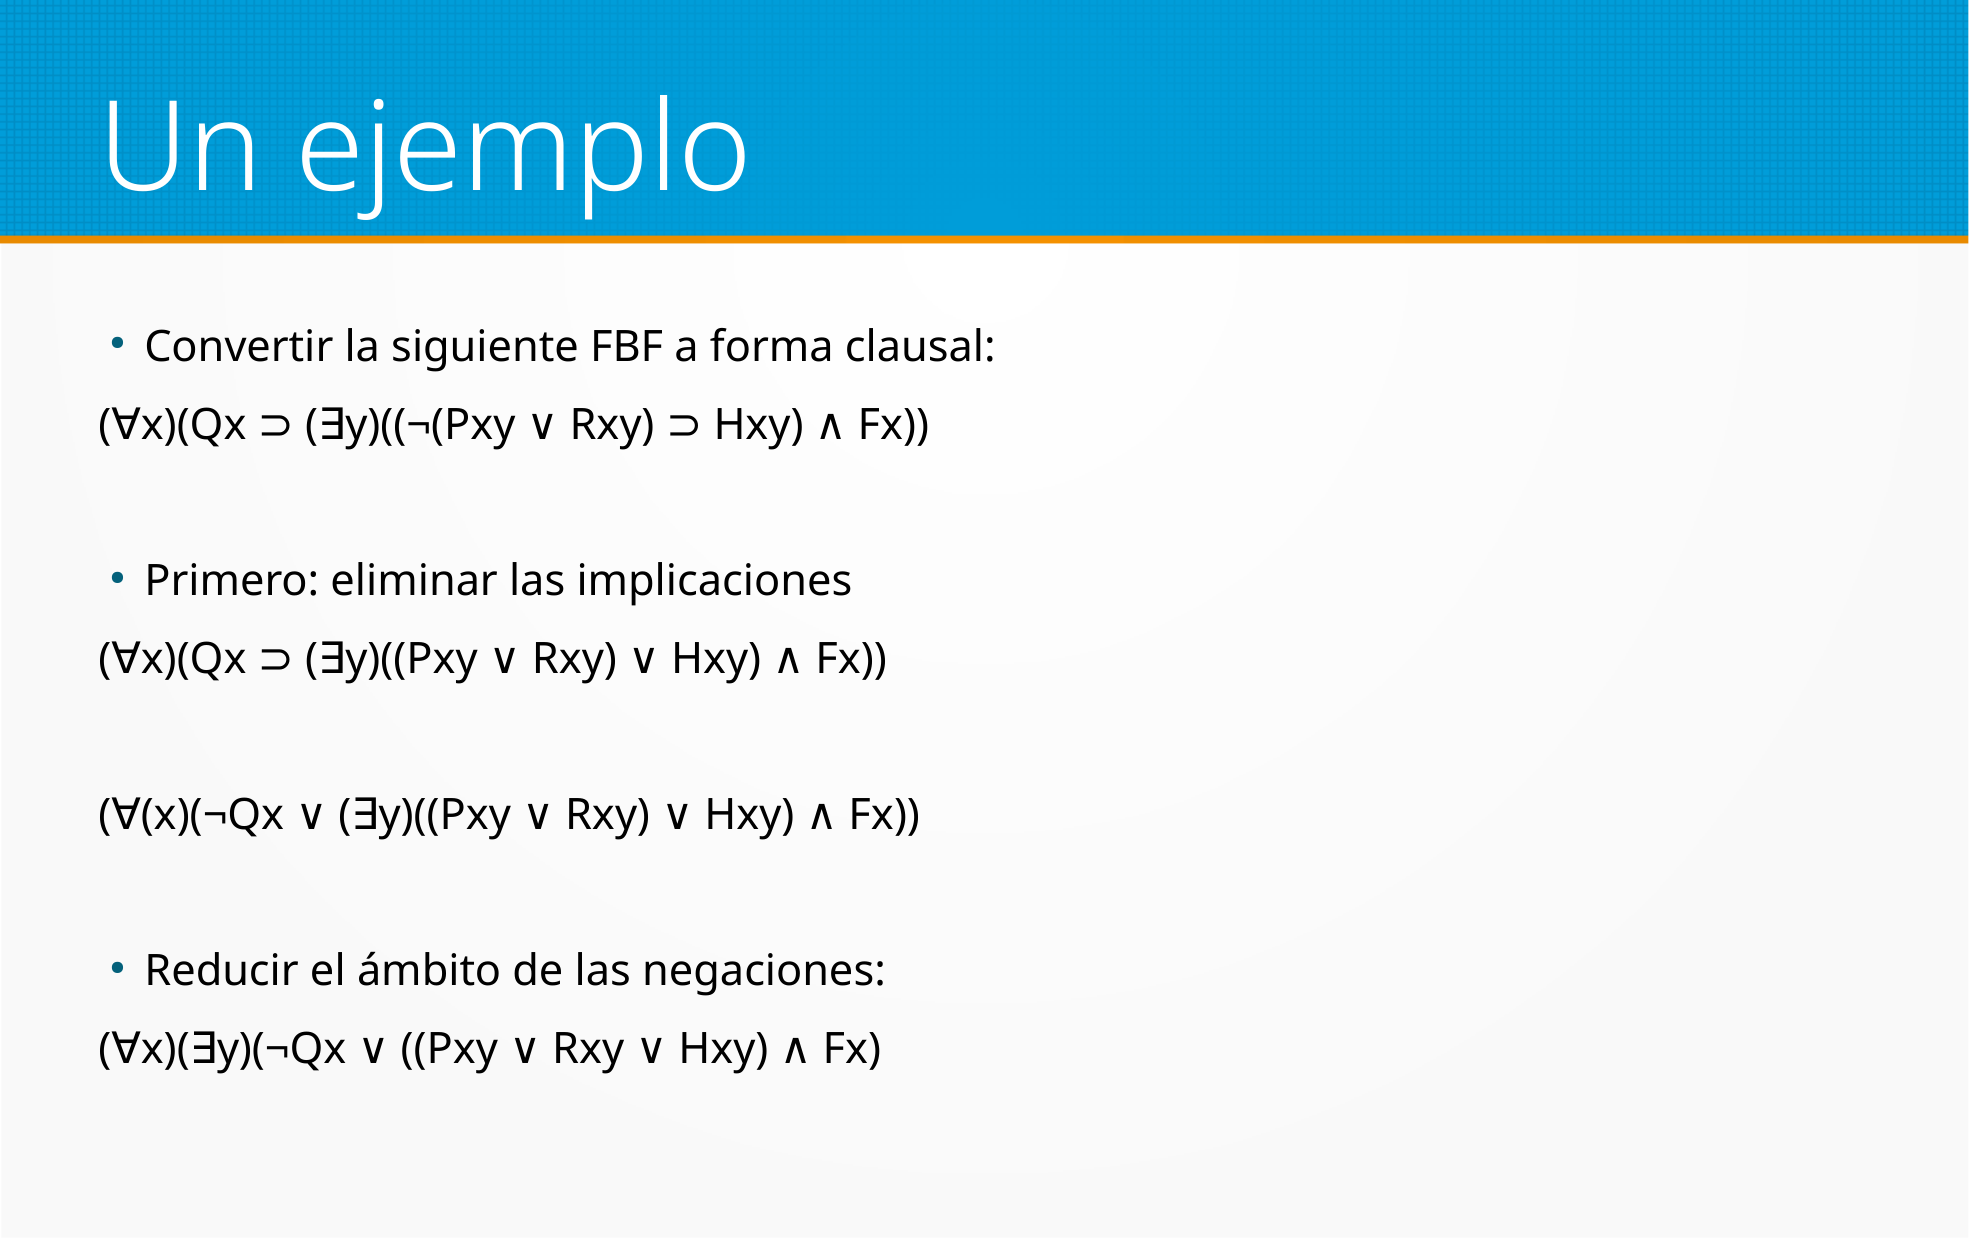

# Un ejemplo
Convertir la siguiente FBF a forma clausal:
(∀x)(Qx ⊃ (∃y)((¬(Pxy ∨ Rxy) ⊃ Hxy) ∧ Fx))
Primero: eliminar las implicaciones
(∀x)(Qx ⊃ (∃y)((Pxy ∨ Rxy) ∨ Hxy) ∧ Fx))
(∀(x)(¬Qx ∨ (∃y)((Pxy ∨ Rxy) ∨ Hxy) ∧ Fx))
Reducir el ámbito de las negaciones:
(∀x)(∃y)(¬Qx ∨ ((Pxy ∨ Rxy ∨ Hxy) ∧ Fx)